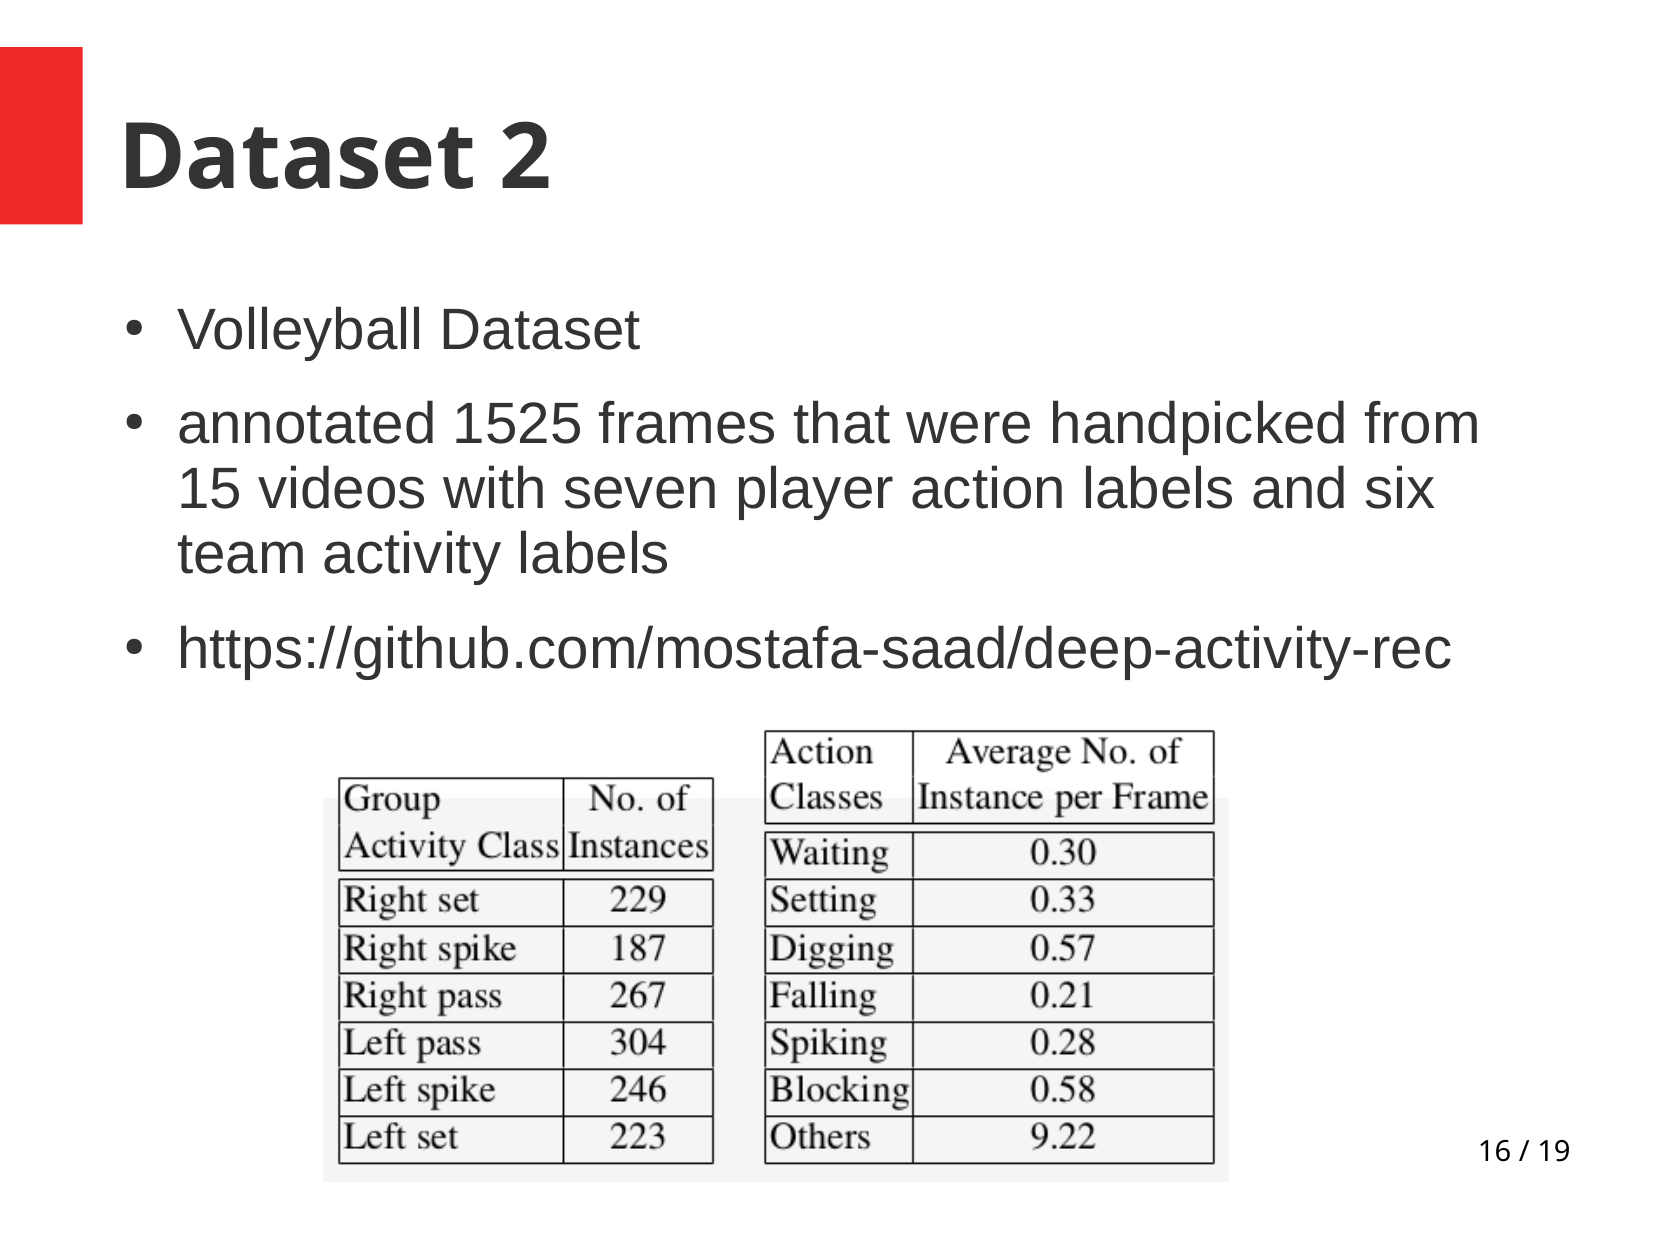

# Dataset 2
Volleyball Dataset
annotated 1525 frames that were handpicked from 15 videos with seven player action labels and six team activity labels
https://github.com/mostafa-saad/deep-activity-rec
16